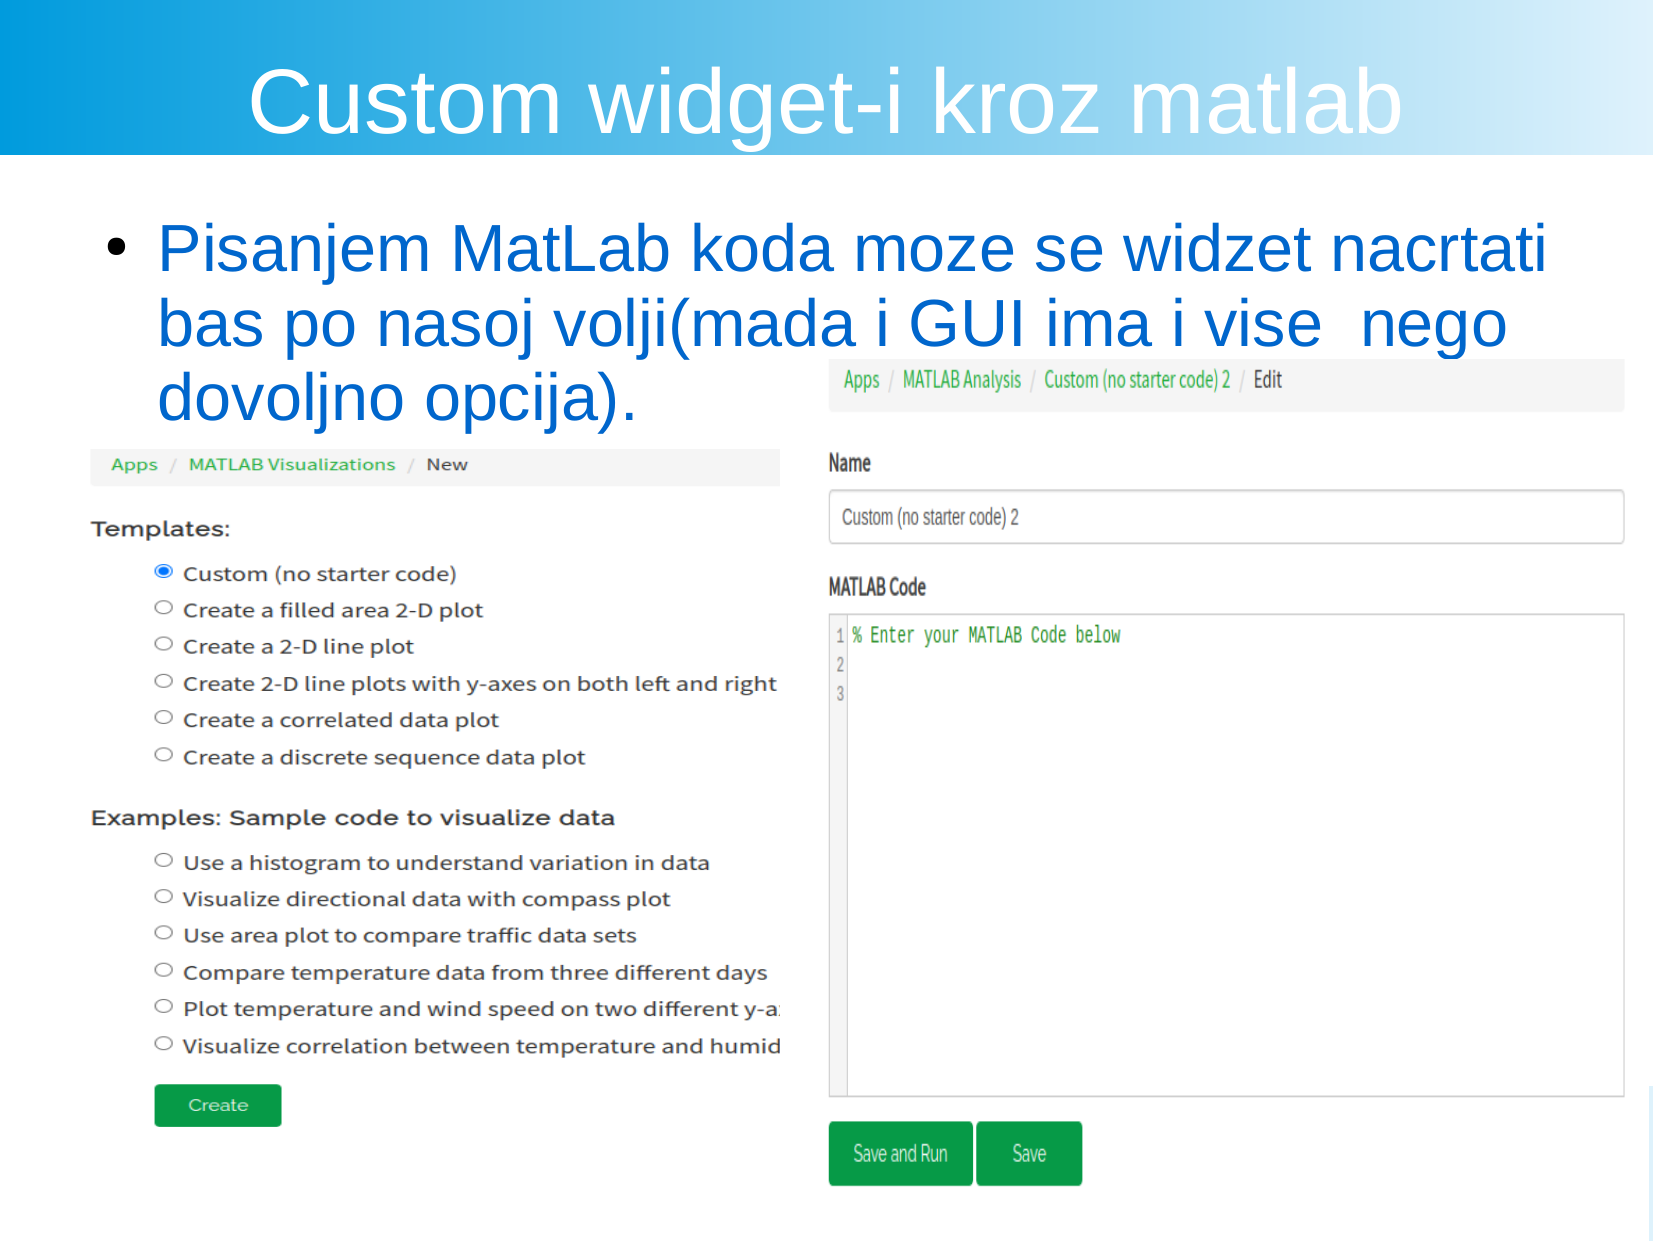

# Custom widget-i kroz matlab
Pisanjem MatLab koda moze se widzet nacrtati bas po nasoj volji(mada i GUI ima i vise nego dovoljno opcija).